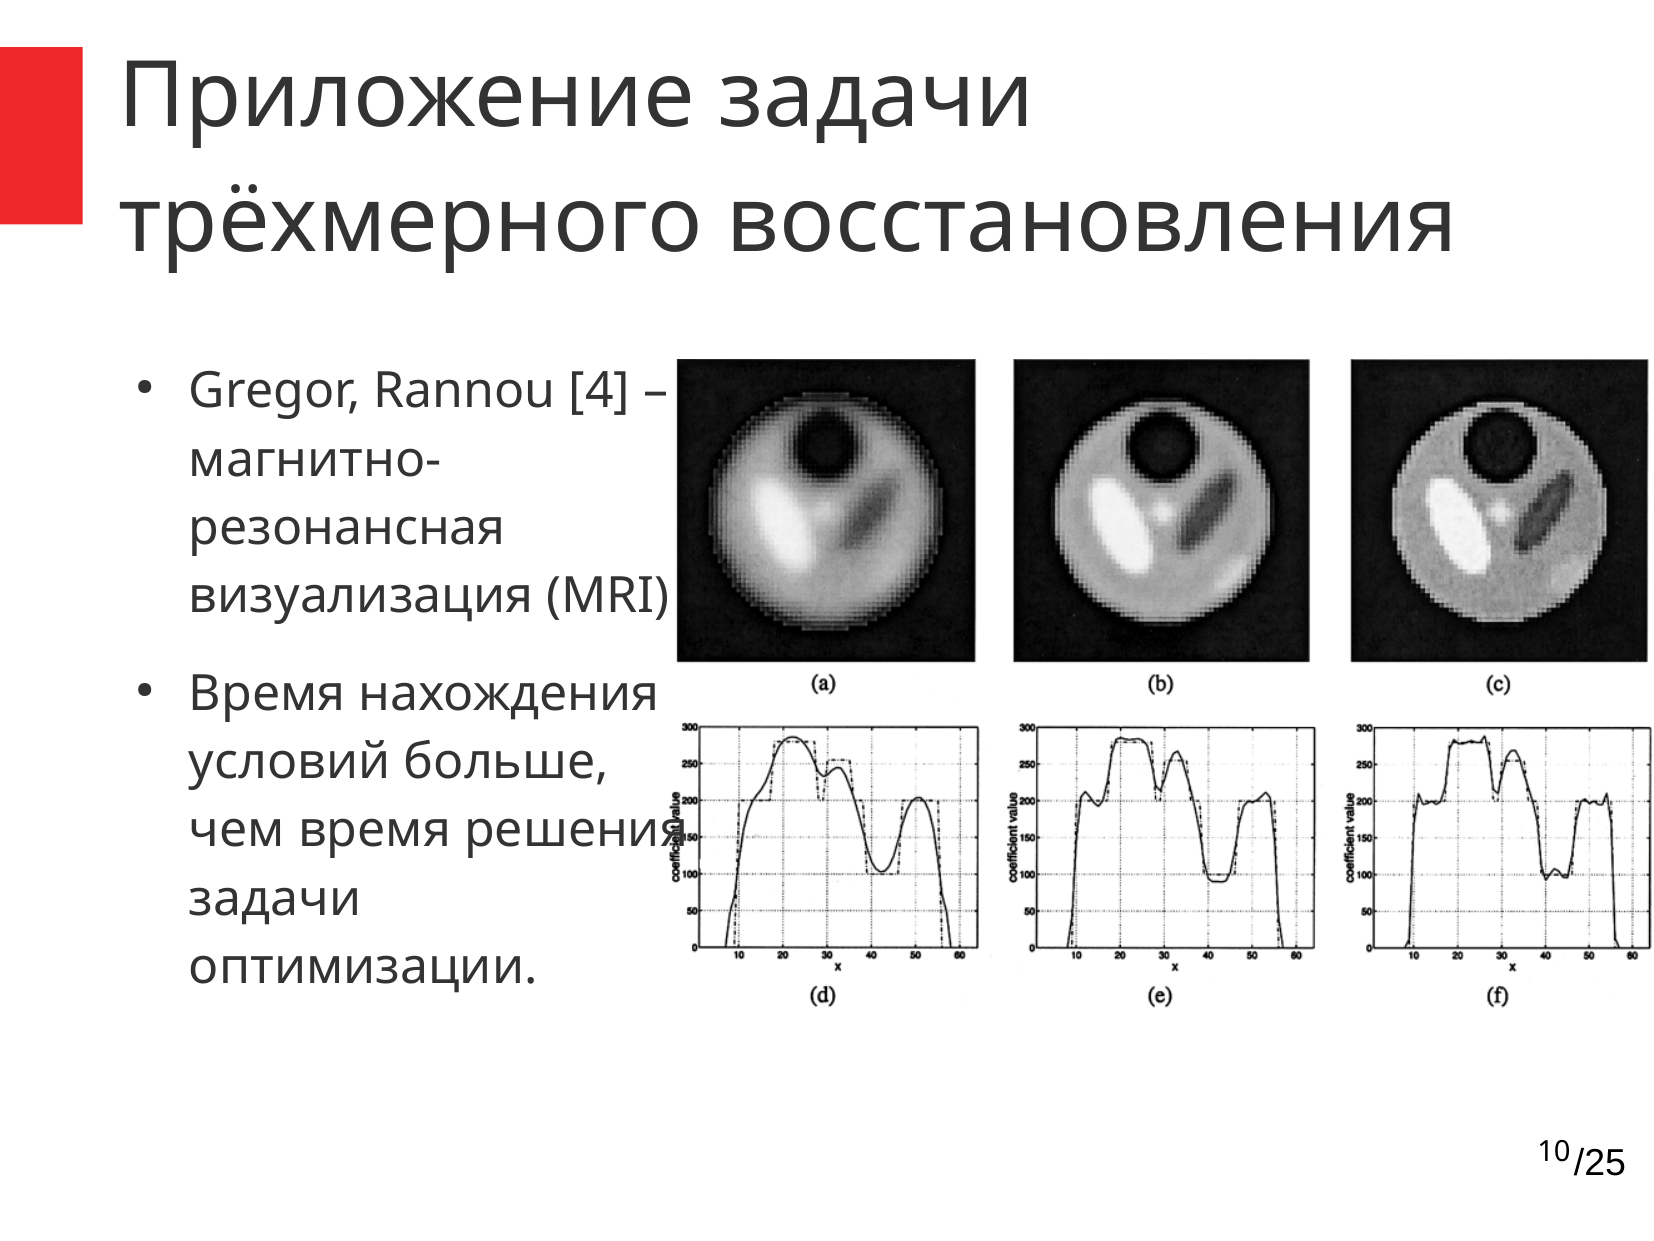

# Приложение задачи трёхмерного восстановления
Gregor, Rannou [4] – магнитно-резонансная визуализация (MRI)
Время нахождения условий больше, чем время решения задачи оптимизации.
10
/25